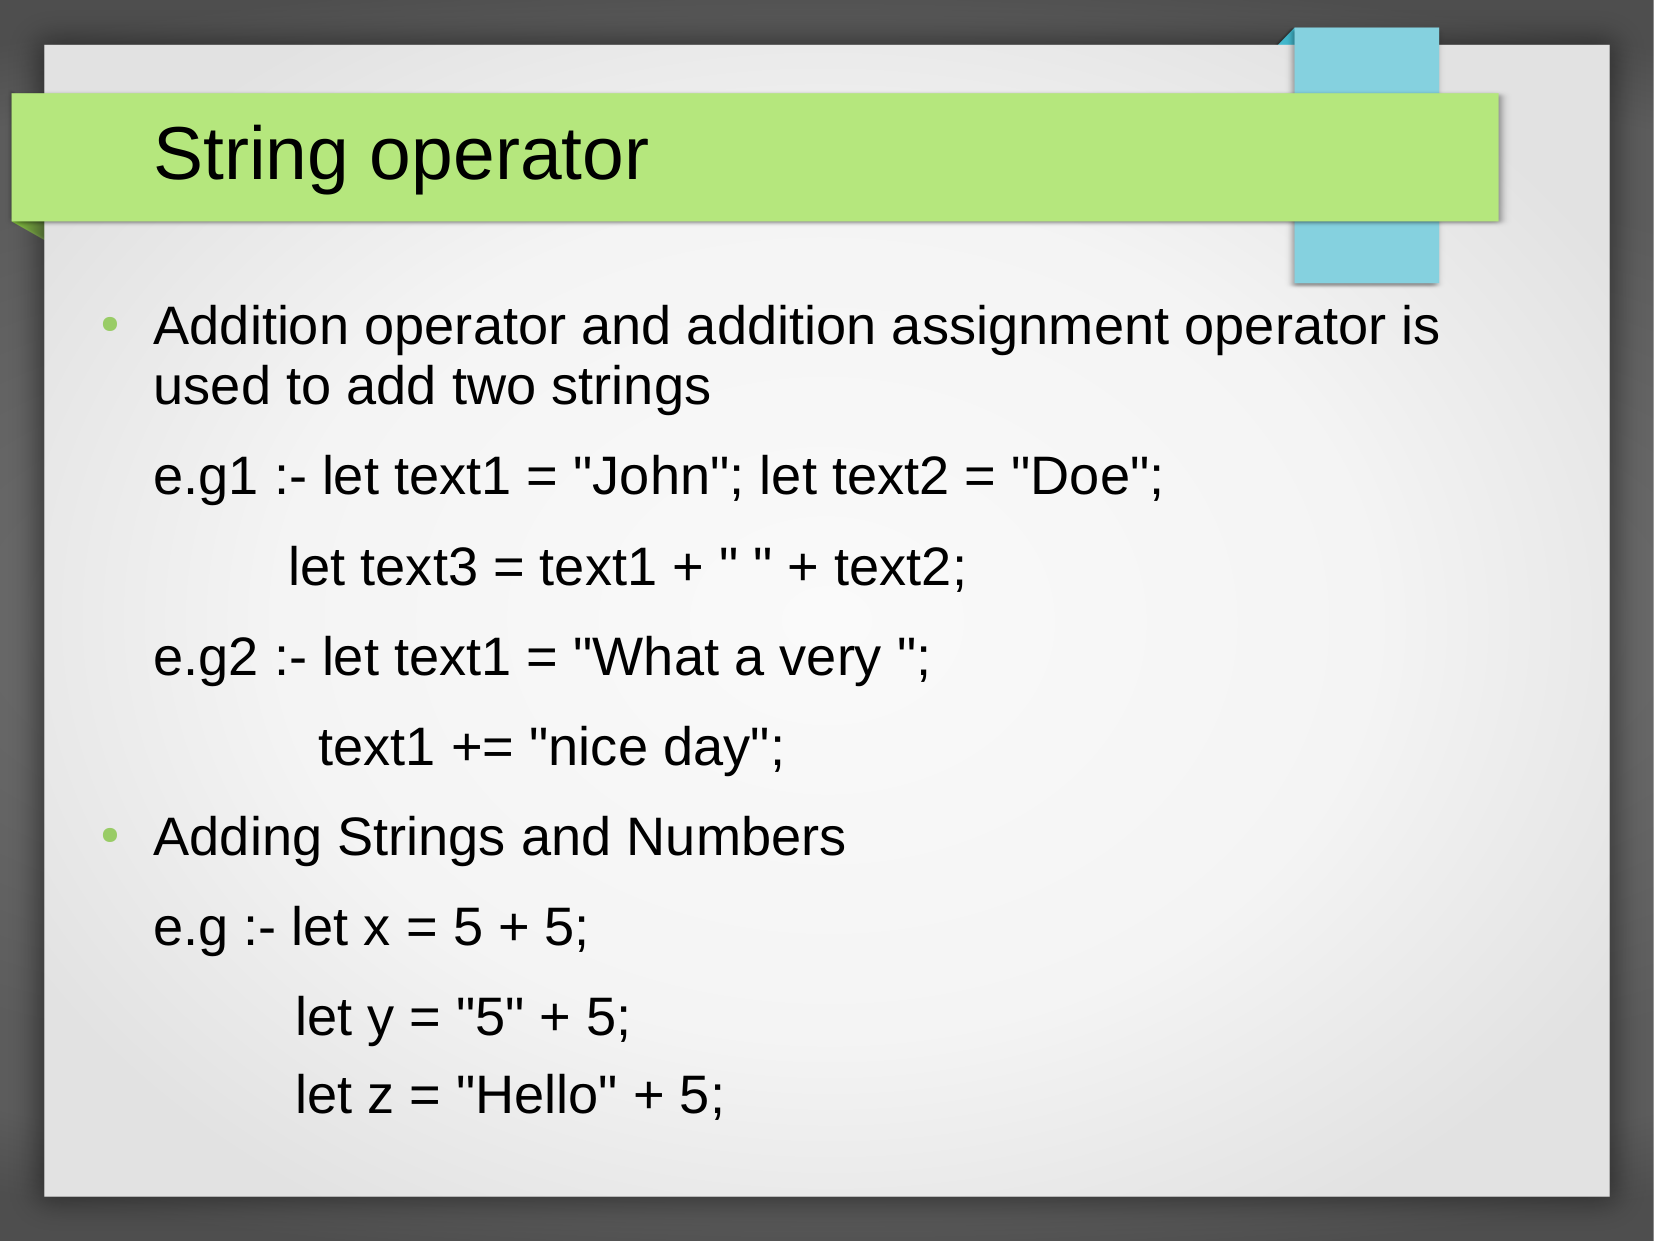

# String operator
Addition operator and addition assignment operator is used to add two strings
e.g1 :- let text1 = "John"; let text2 = "Doe";
 let text3 = text1 + " " + text2;
e.g2 :- let text1 = "What a very ";
 text1 += "nice day";
Adding Strings and Numbers
e.g :- let x = 5 + 5;
let y = "5" + 5;
let z = "Hello" + 5;